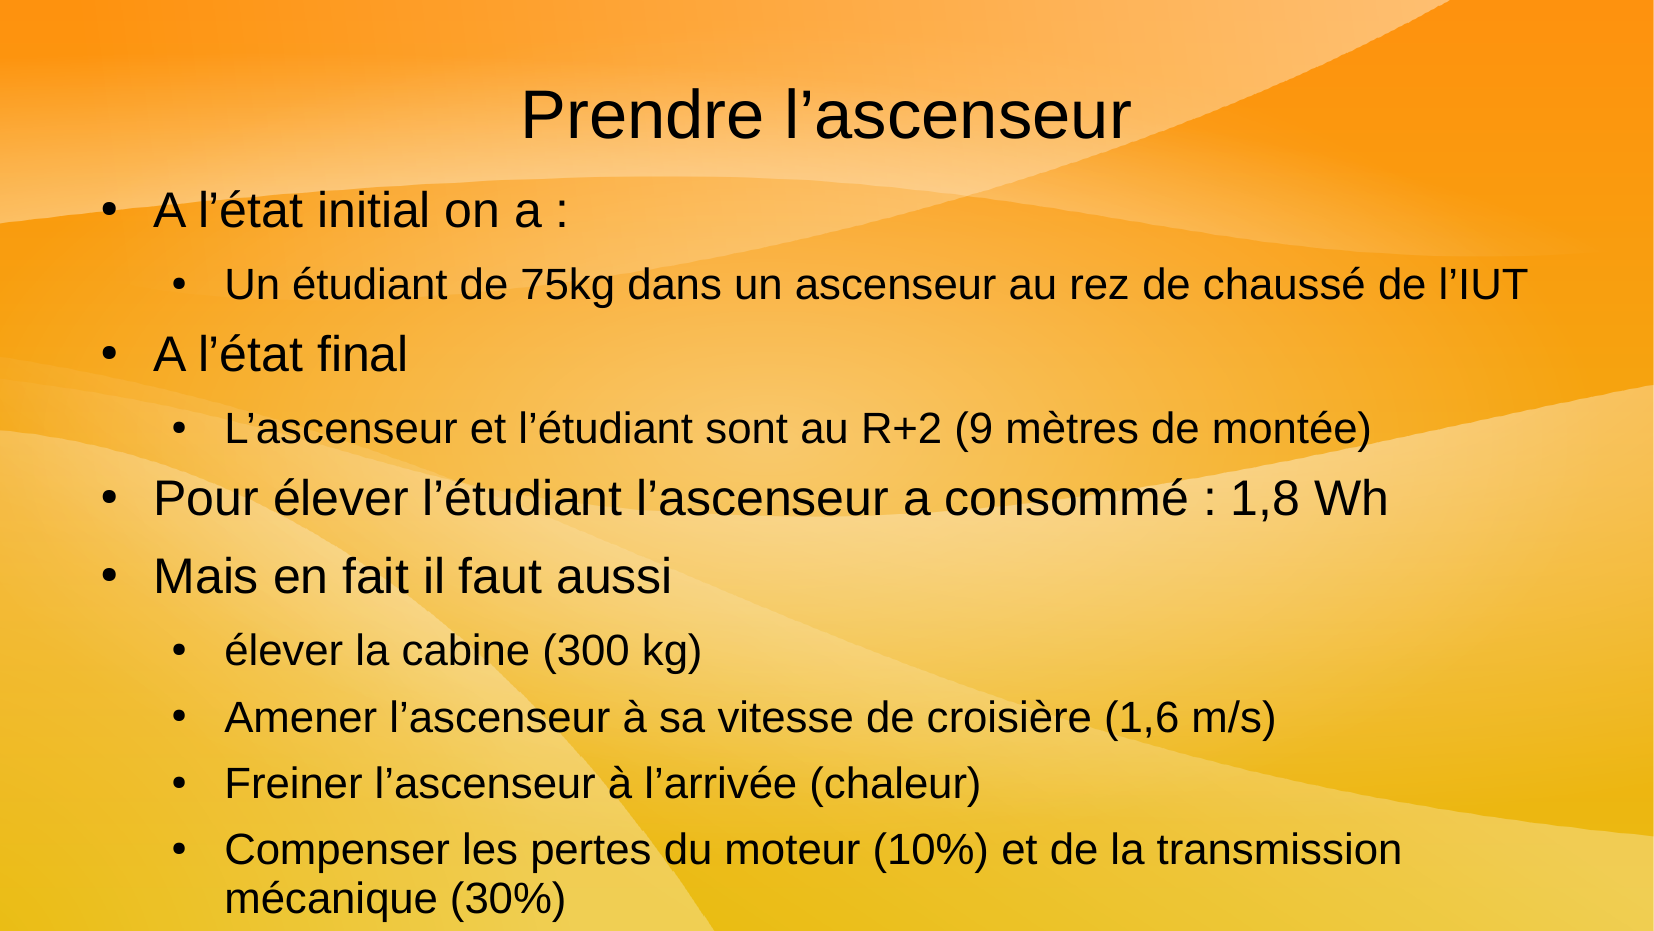

# Prendre l’ascenseur
A l’état initial on a :
Un étudiant de 75kg dans un ascenseur au rez de chaussé de l’IUT
A l’état final
L’ascenseur et l’étudiant sont au R+2 (9 mètres de montée)
Pour élever l’étudiant l’ascenseur a consommé : 1,8 Wh
Mais en fait il faut aussi
élever la cabine (300 kg)
Amener l’ascenseur à sa vitesse de croisière (1,6 m/s)
Freiner l’ascenseur à l’arrivée (chaleur)
Compenser les pertes du moteur (10%) et de la transmission mécanique (30%)